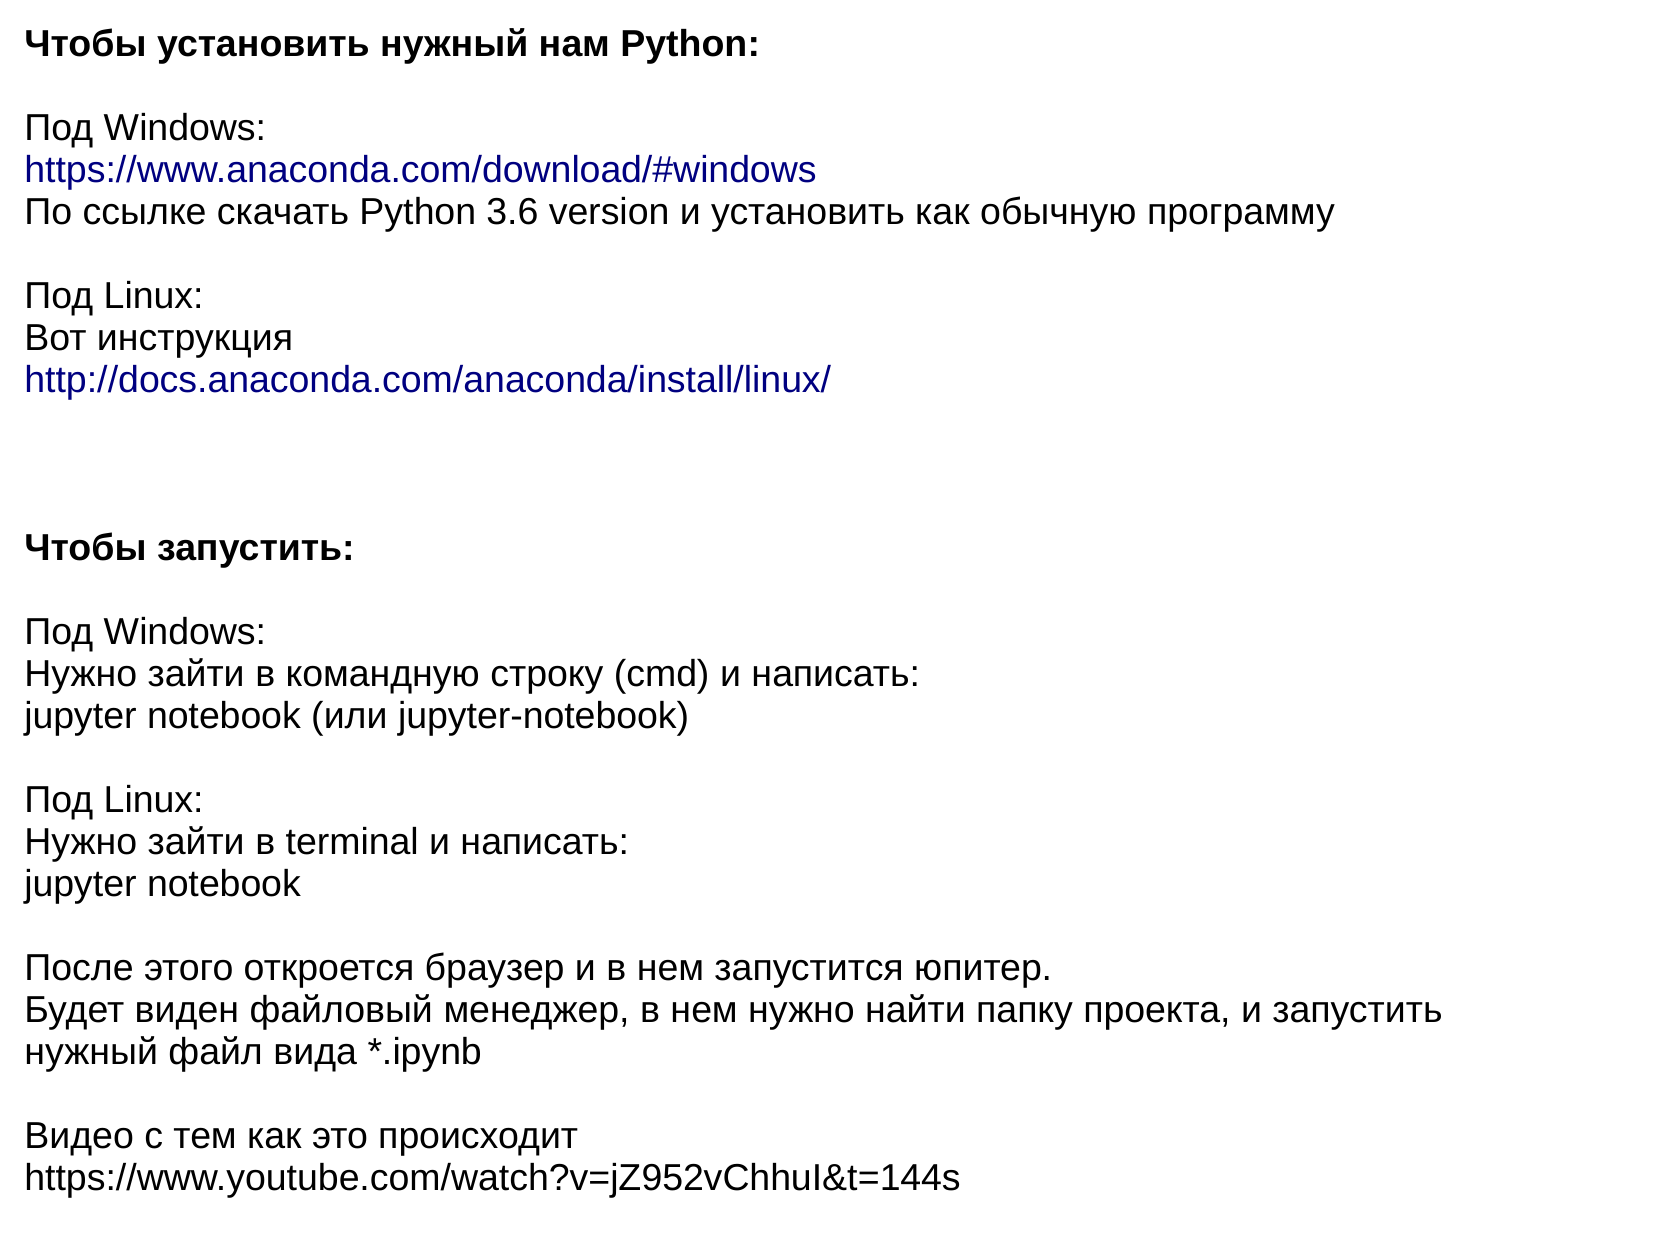

Чтобы установить нужный нам Python:
Под Windows:
https://www.anaconda.com/download/#windows
По ссылке скачать Python 3.6 version и установить как обычную программу
Под Linux:
Вот инструкция
http://docs.anaconda.com/anaconda/install/linux/
Чтобы запустить:
Под Windows:
Нужно зайти в командную строку (cmd) и написать:
jupyter notebook (или jupyter-notebook)
Под Linux:
Нужно зайти в terminal и написать:
jupyter notebook
После этого откроется браузер и в нем запустится юпитер.
Будет виден файловый менеджер, в нем нужно найти папку проекта, и запустить нужный файл вида *.ipynb
Видео с тем как это происходит
https://www.youtube.com/watch?v=jZ952vChhuI&t=144s